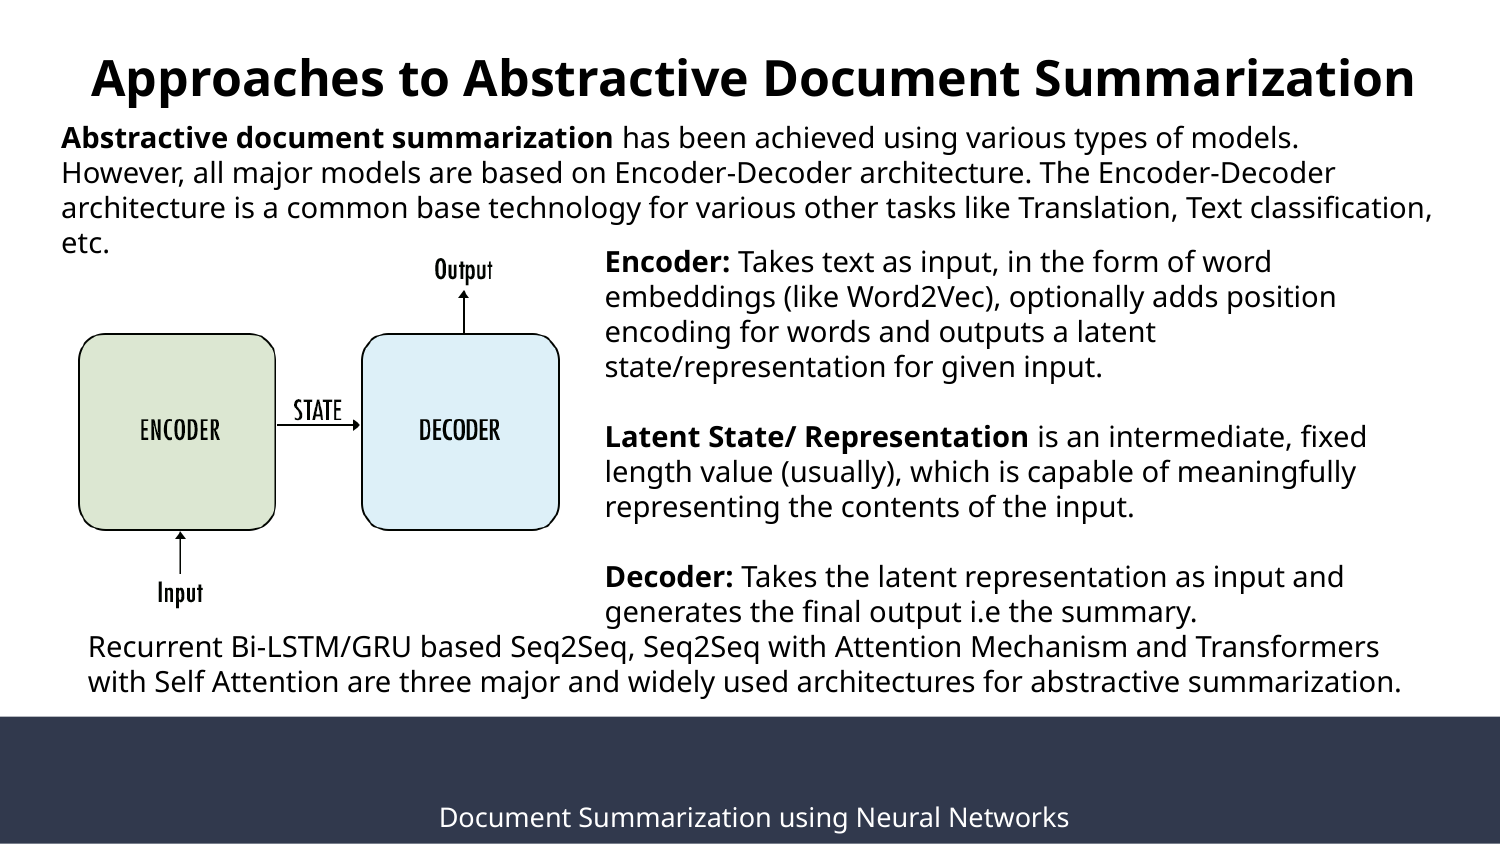

Approaches to Abstractive Document Summarization
Abstractive document summarization has been achieved using various types of models.
However, all major models are based on Encoder-Decoder architecture. The Encoder-Decoder architecture is a common base technology for various other tasks like Translation, Text classification, etc.
Encoder: Takes text as input, in the form of word embeddings (like Word2Vec), optionally adds position encoding for words and outputs a latent state/representation for given input.
Latent State/ Representation is an intermediate, fixed length value (usually), which is capable of meaningfully representing the contents of the input.
Decoder: Takes the latent representation as input and generates the final output i.e the summary.
Recurrent Bi-LSTM/GRU based Seq2Seq, Seq2Seq with Attention Mechanism and Transformers with Self Attention are three major and widely used architectures for abstractive summarization.
# Document Summarization using Neural Networks